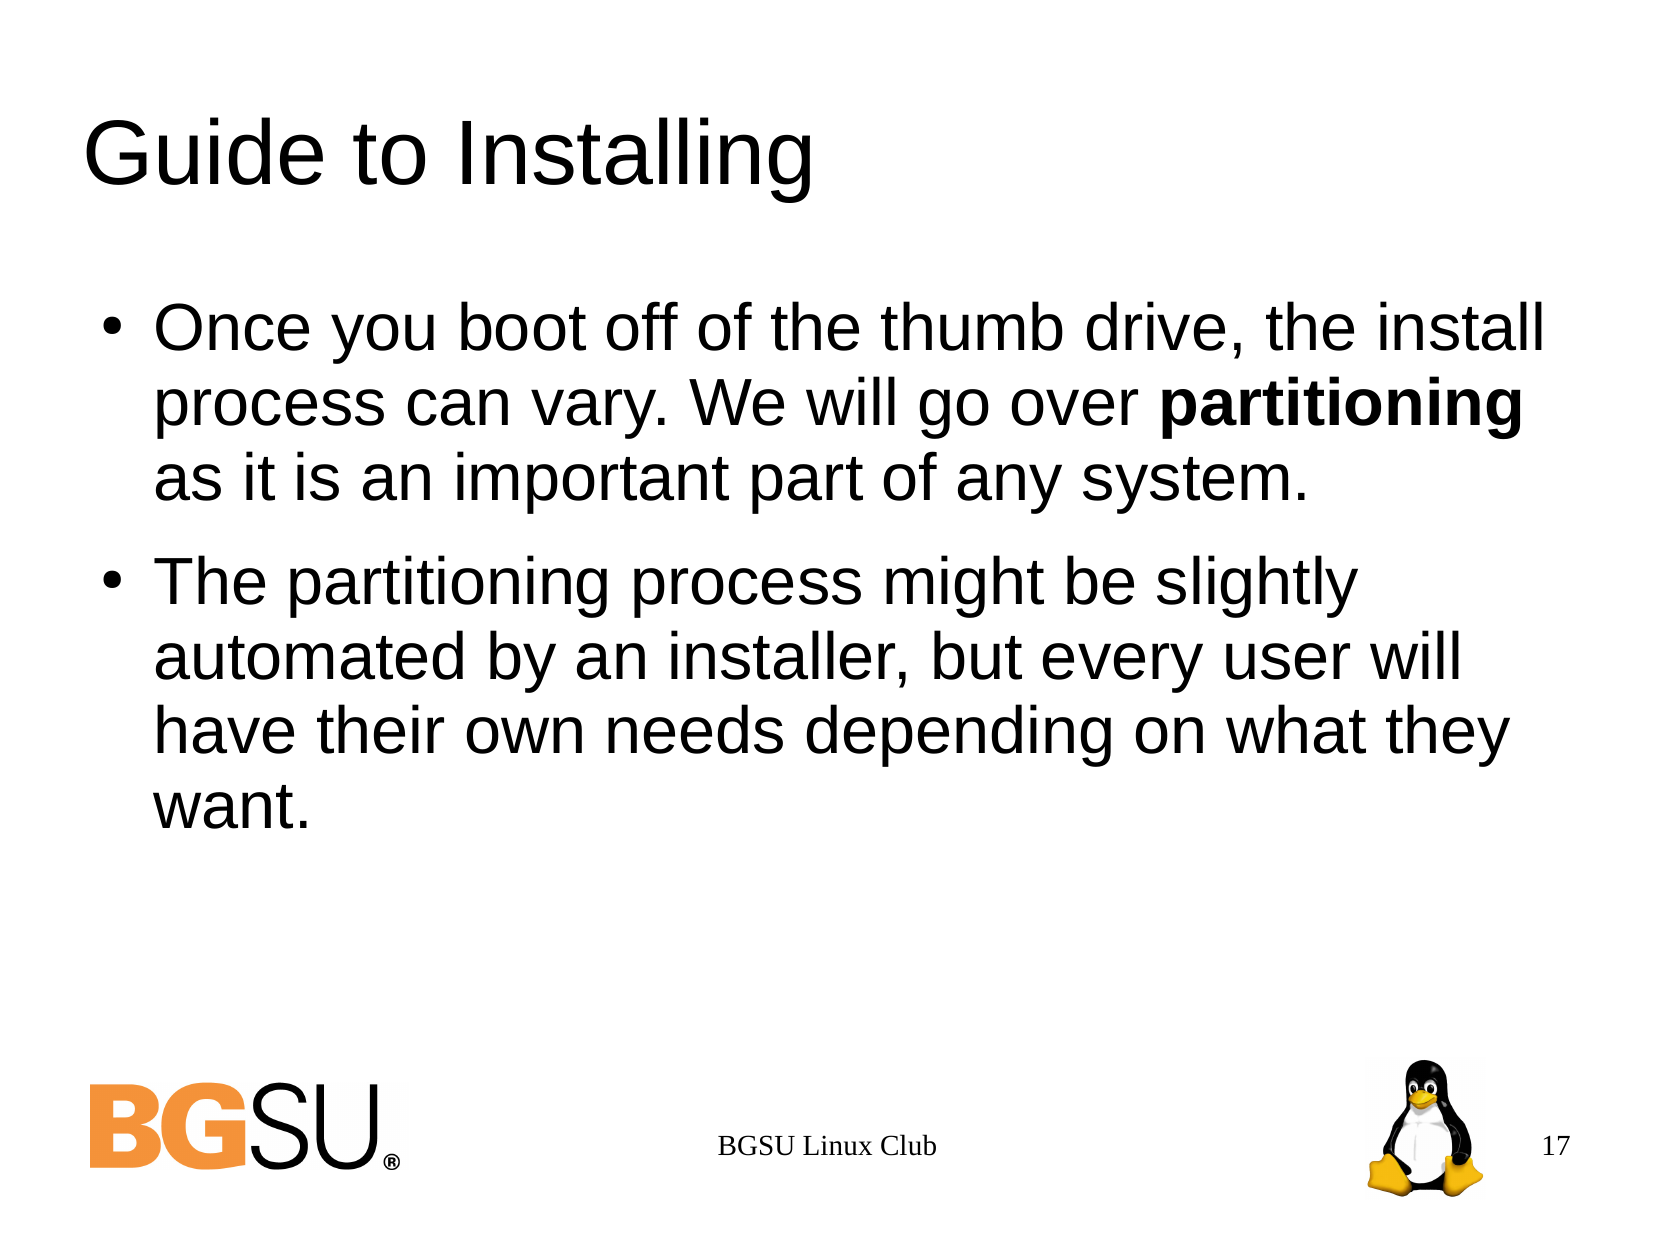

# Guide to Installing
Once you boot off of the thumb drive, the install process can vary. We will go over partitioning as it is an important part of any system.
The partitioning process might be slightly automated by an installer, but every user will have their own needs depending on what they want.
BGSU Linux Club
17